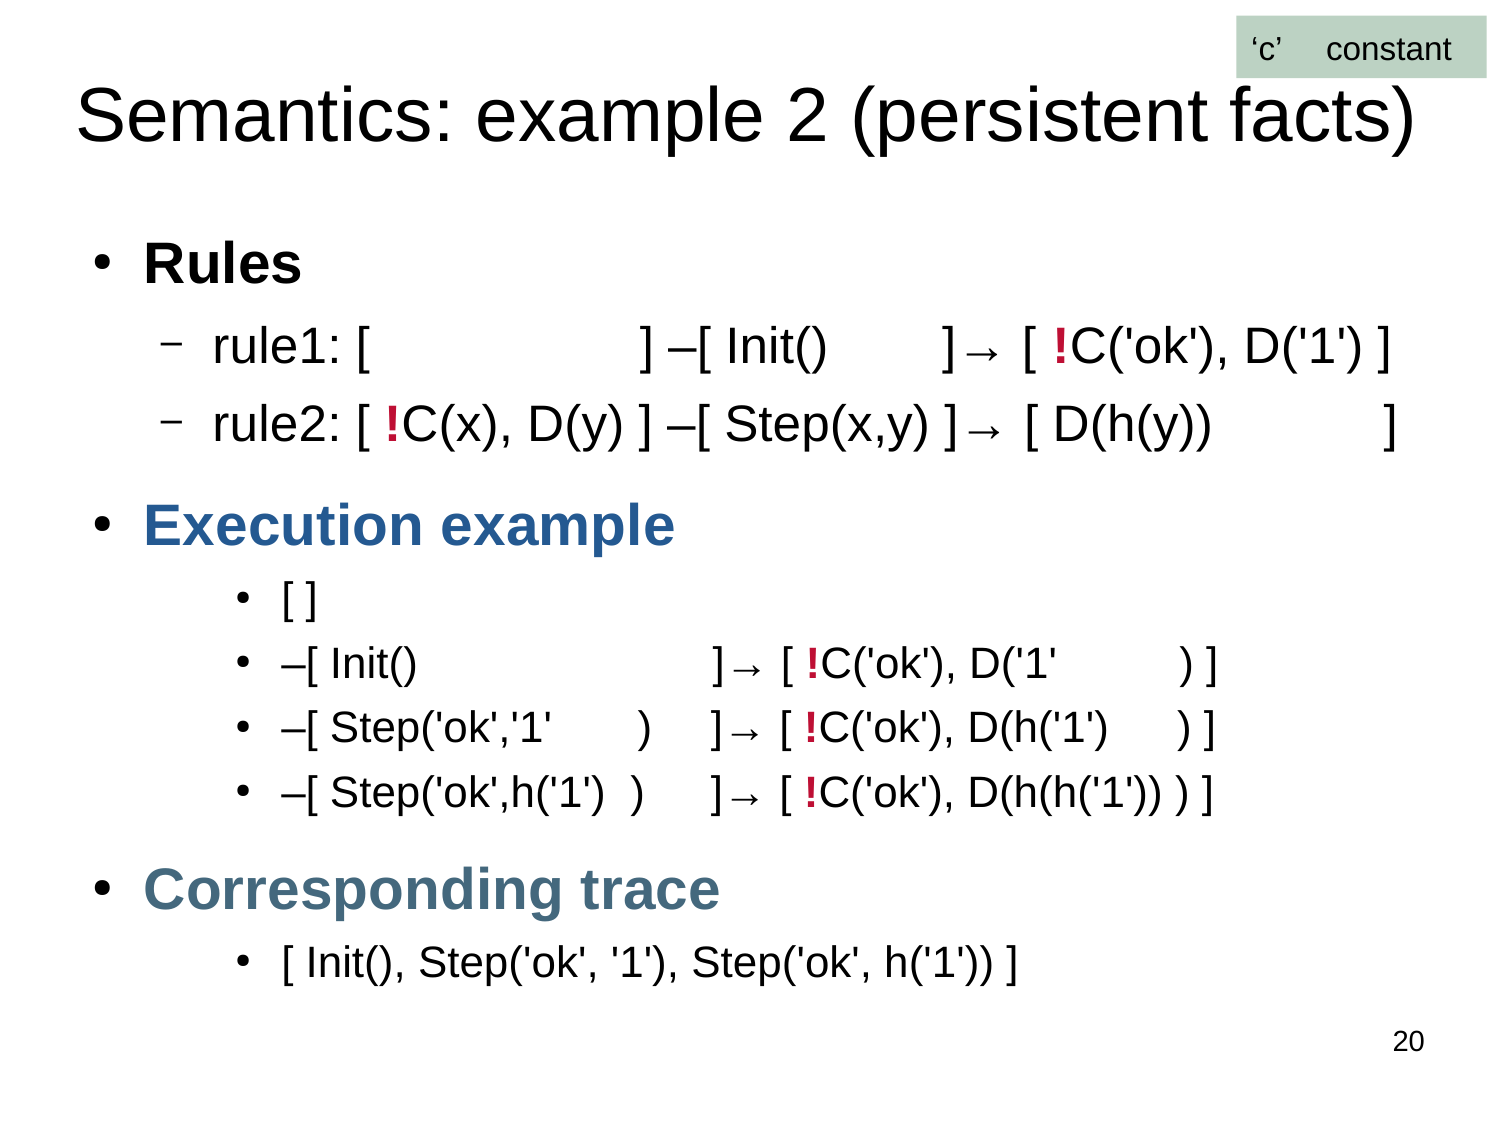

‘c’	constant
# Semantics: example 2 (persistent facts)
Rules
rule1: [ ] –[ Init() ]→ [ !C('ok'), D('1') ]
rule2:	[ !C(x), D(y) ] –[ Step(x,y) ]→ [ D(h(y)) ]
Execution example
[ ]
–[ Init()			 				 ]→ [ !C('ok'), D('1' ) ]
–[ Step('ok','1' )	]→ [ !C('ok'), D(h('1')	 ) ]
–[ Step('ok',h('1') ) 	]→ [ !C('ok'), D(h(h('1')) ) ]
Corresponding trace
[ Init(), Step('ok', '1'), Step('ok', h('1')) ]
20